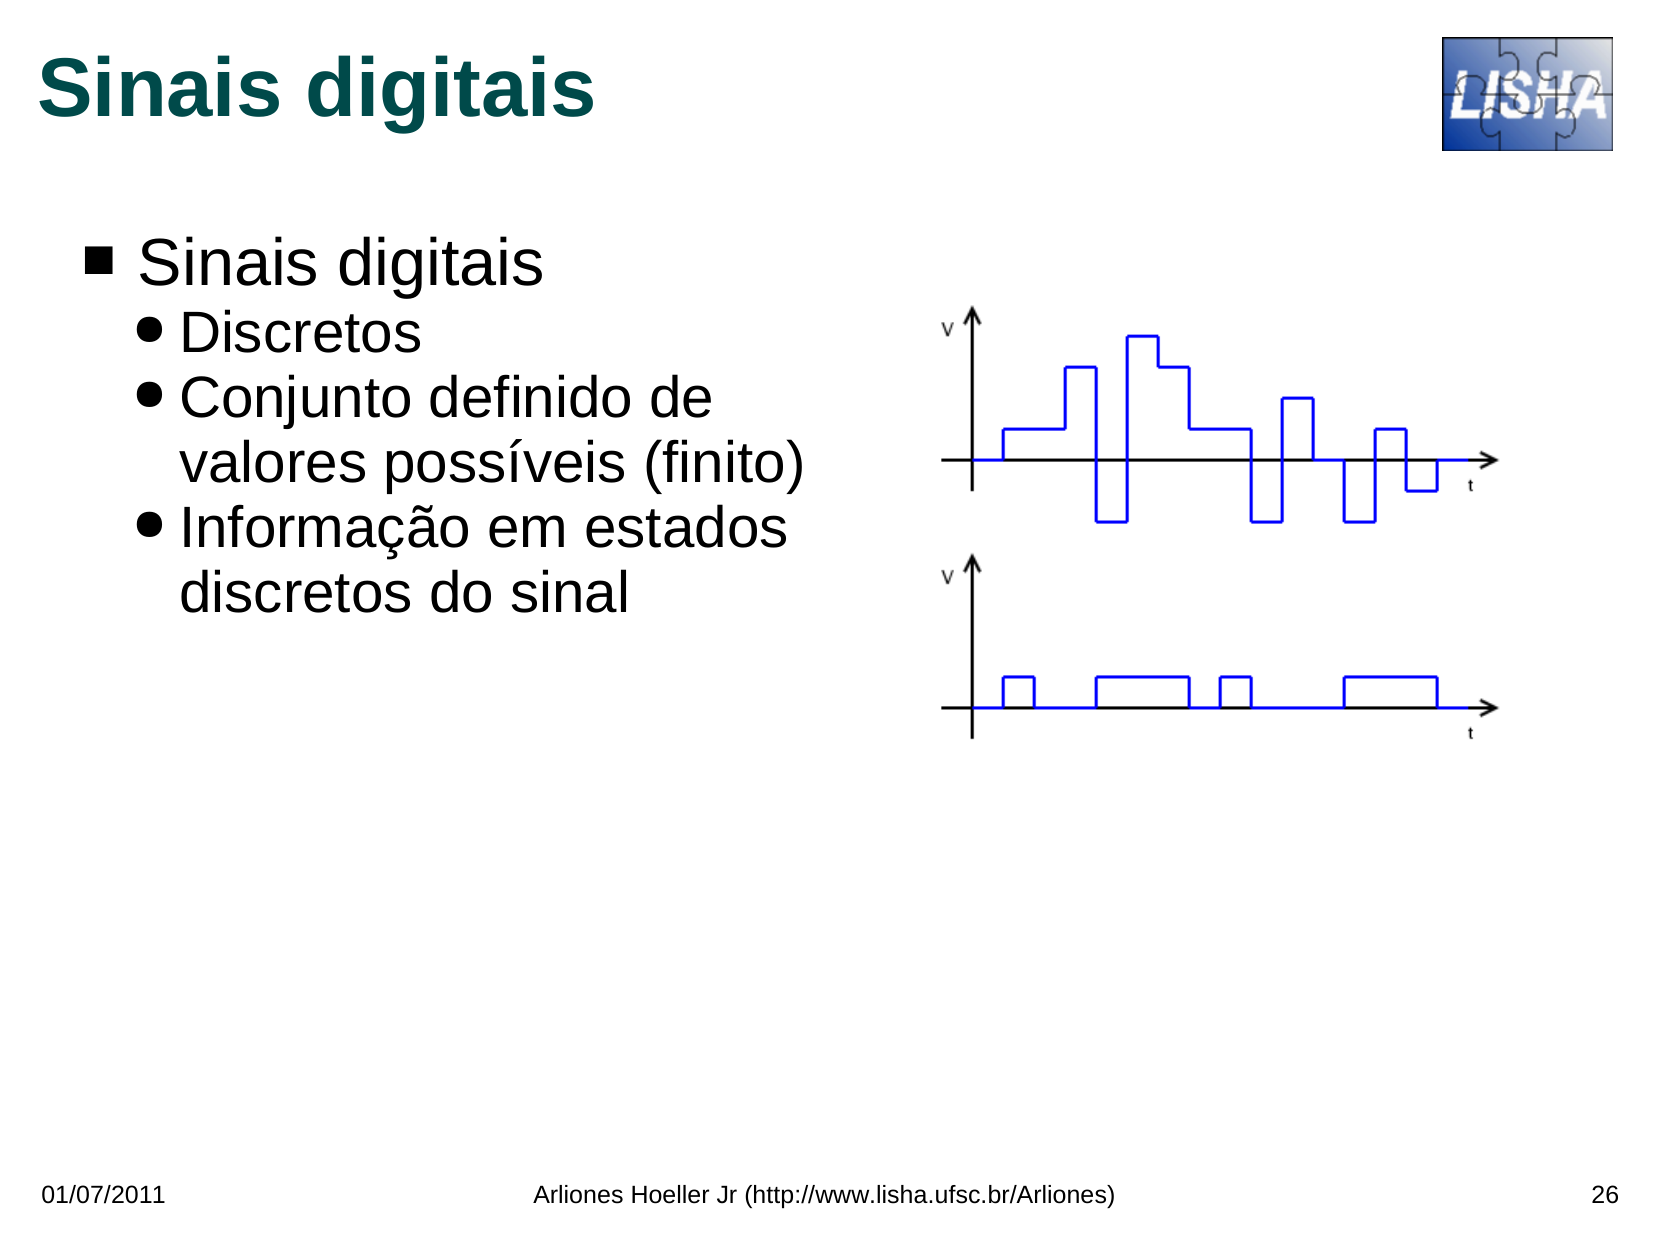

# Sinais digitais
Sinais digitais
Discretos
Conjunto definido de valores possíveis (finito)
Informação em estados discretos do sinal